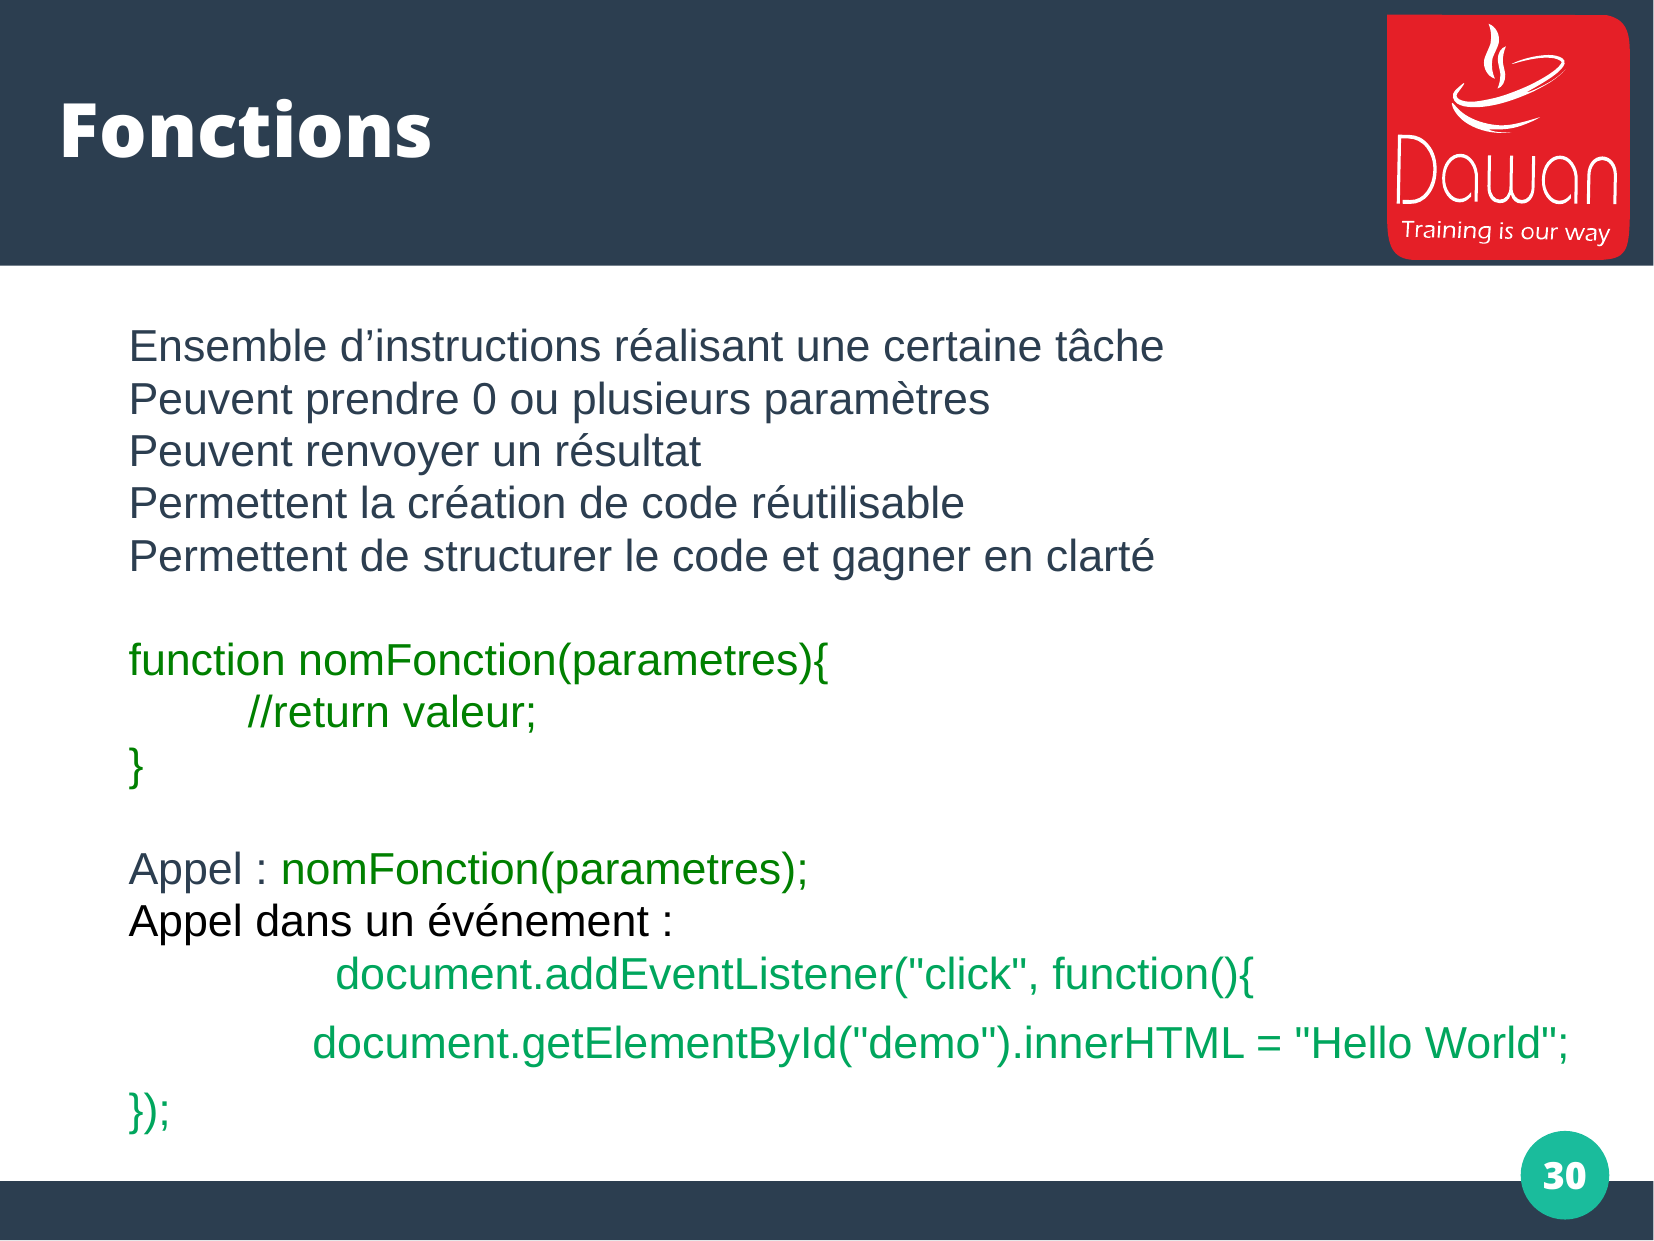

# Fonctions
Ensemble d’instructions réalisant une certaine tâche
Peuvent prendre 0 ou plusieurs paramètres
Peuvent renvoyer un résultat
Permettent la création de code réutilisable
Permettent de structurer le code et gagner en clarté
function nomFonction(parametres){
//return valeur;
}
Appel : nomFonction(parametres);
Appel dans un événement :
 document.addEventListener("click", function(){
document.getElementById("demo").innerHTML = "Hello World";
});
30